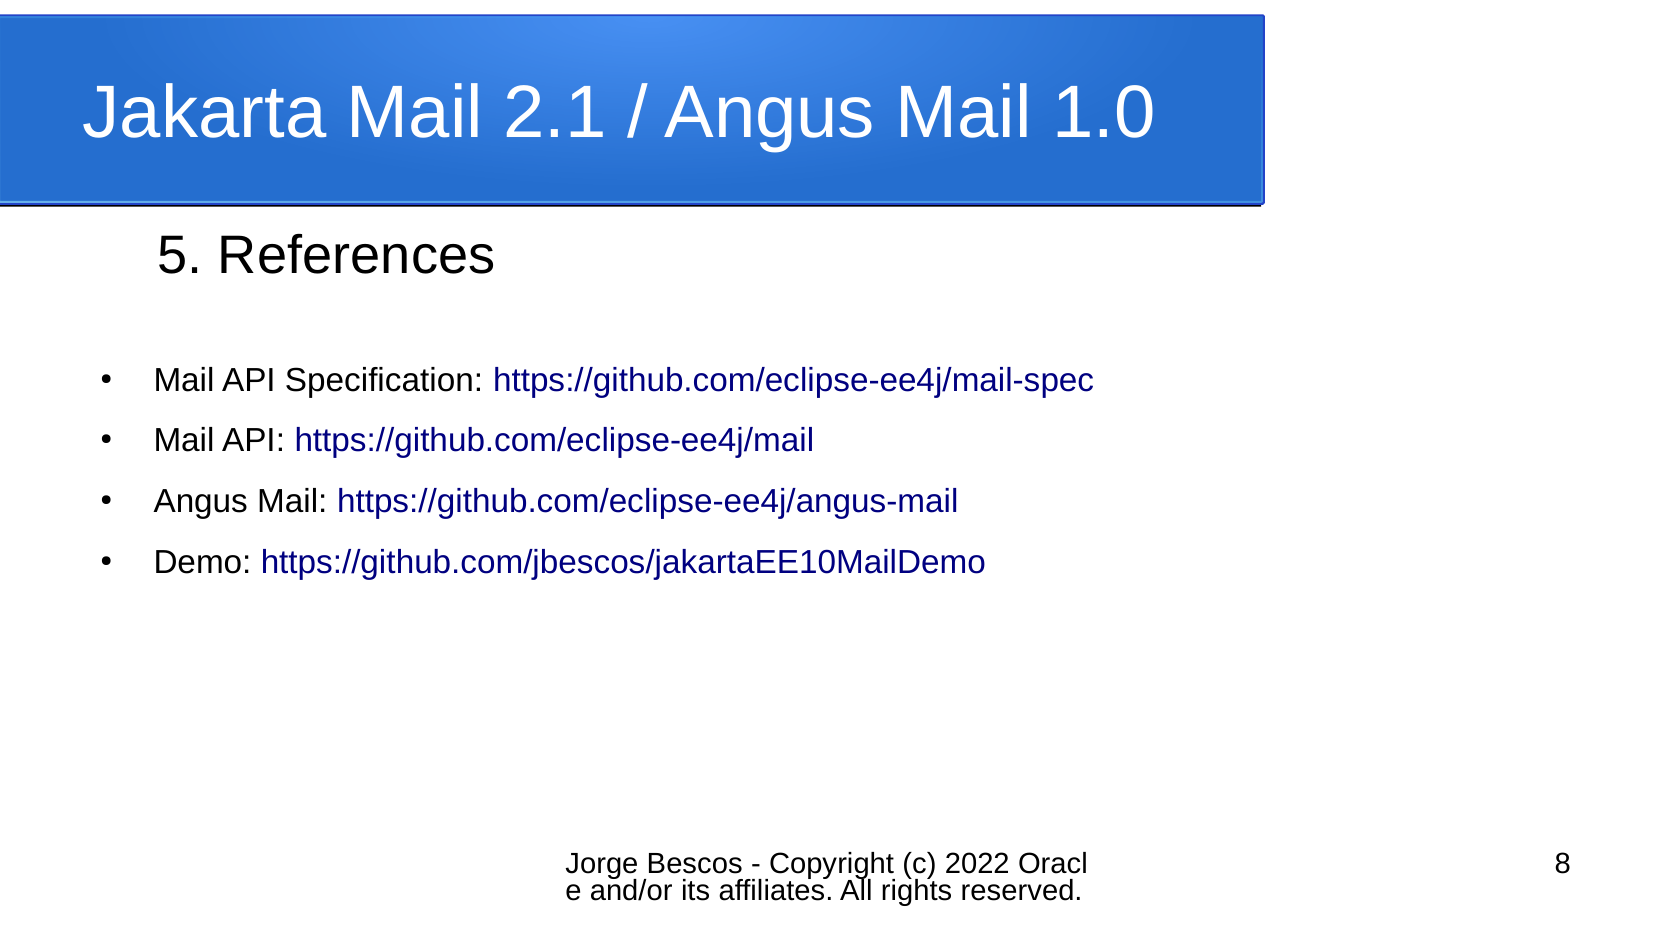

# Jakarta Mail 2.1 / Angus Mail 1.0
 5. References
Mail API Specification: https://github.com/eclipse-ee4j/mail-spec
Mail API: https://github.com/eclipse-ee4j/mail
Angus Mail: https://github.com/eclipse-ee4j/angus-mail
Demo: https://github.com/jbescos/jakartaEE10MailDemo
Jorge Bescos - Copyright (c) 2022 Oracle and/or its affiliates. All rights reserved.
8